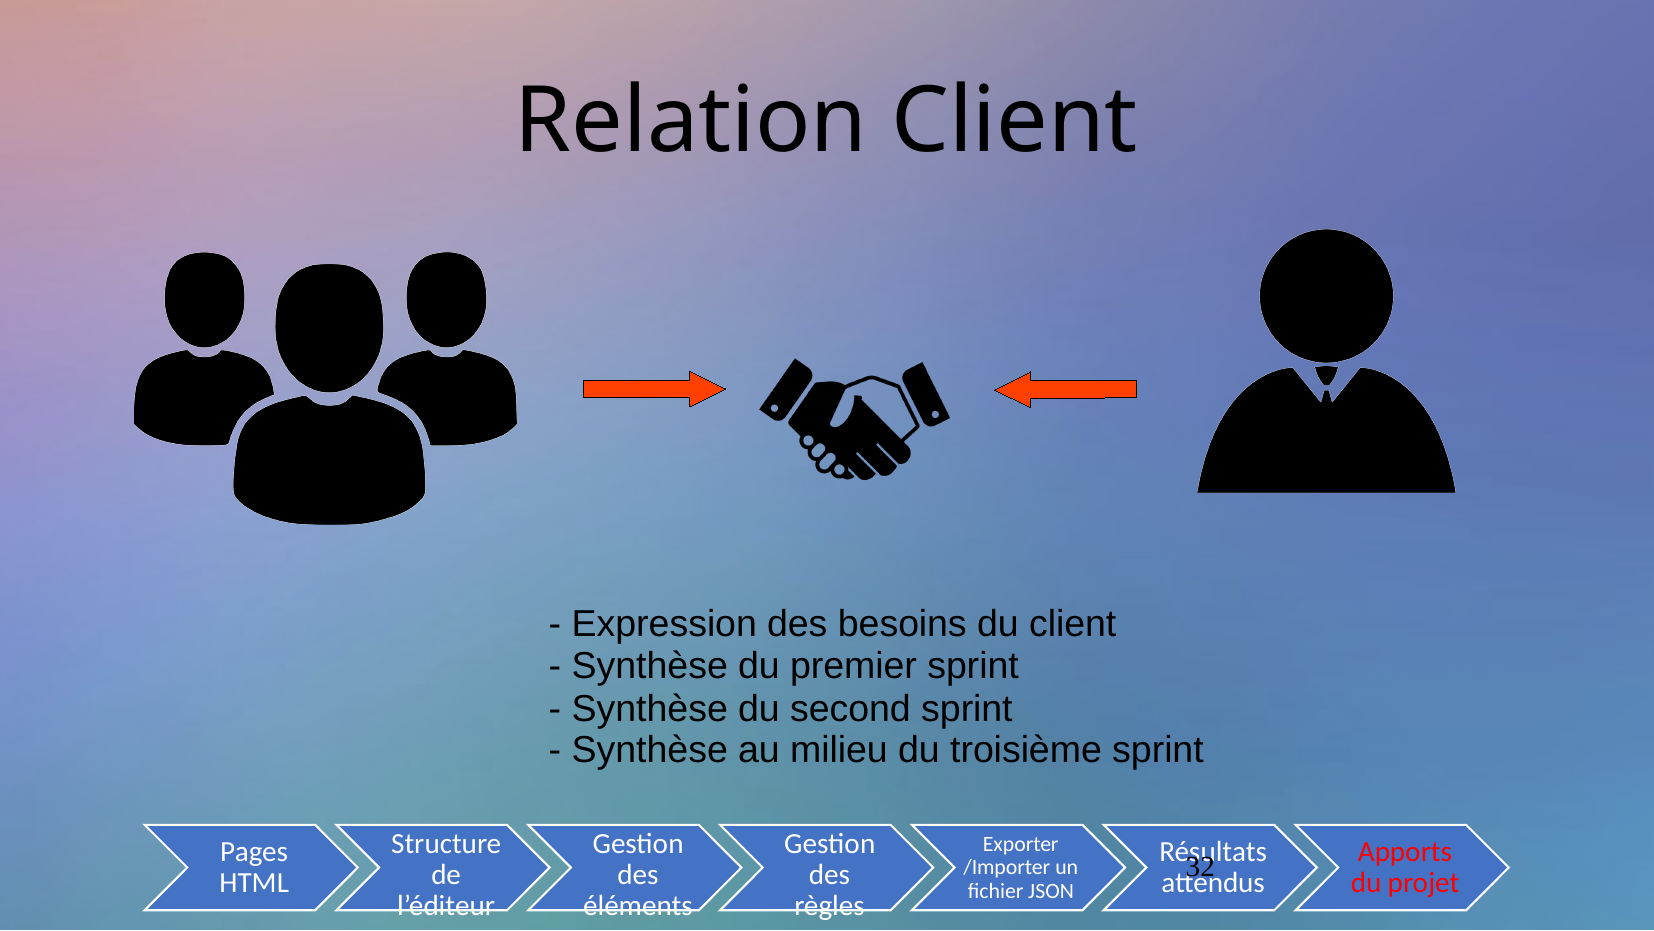

# Relation Client
- Expression des besoins du client
- Synthèse du premier sprint
- Synthèse du second sprint
- Synthèse au milieu du troisième sprint
Pages HTML
Structure de l’éditeur
Gestion des éléments
Gestion des règles
Exporter /Importer un fichier JSON
Résultats attendus
Apports du projet